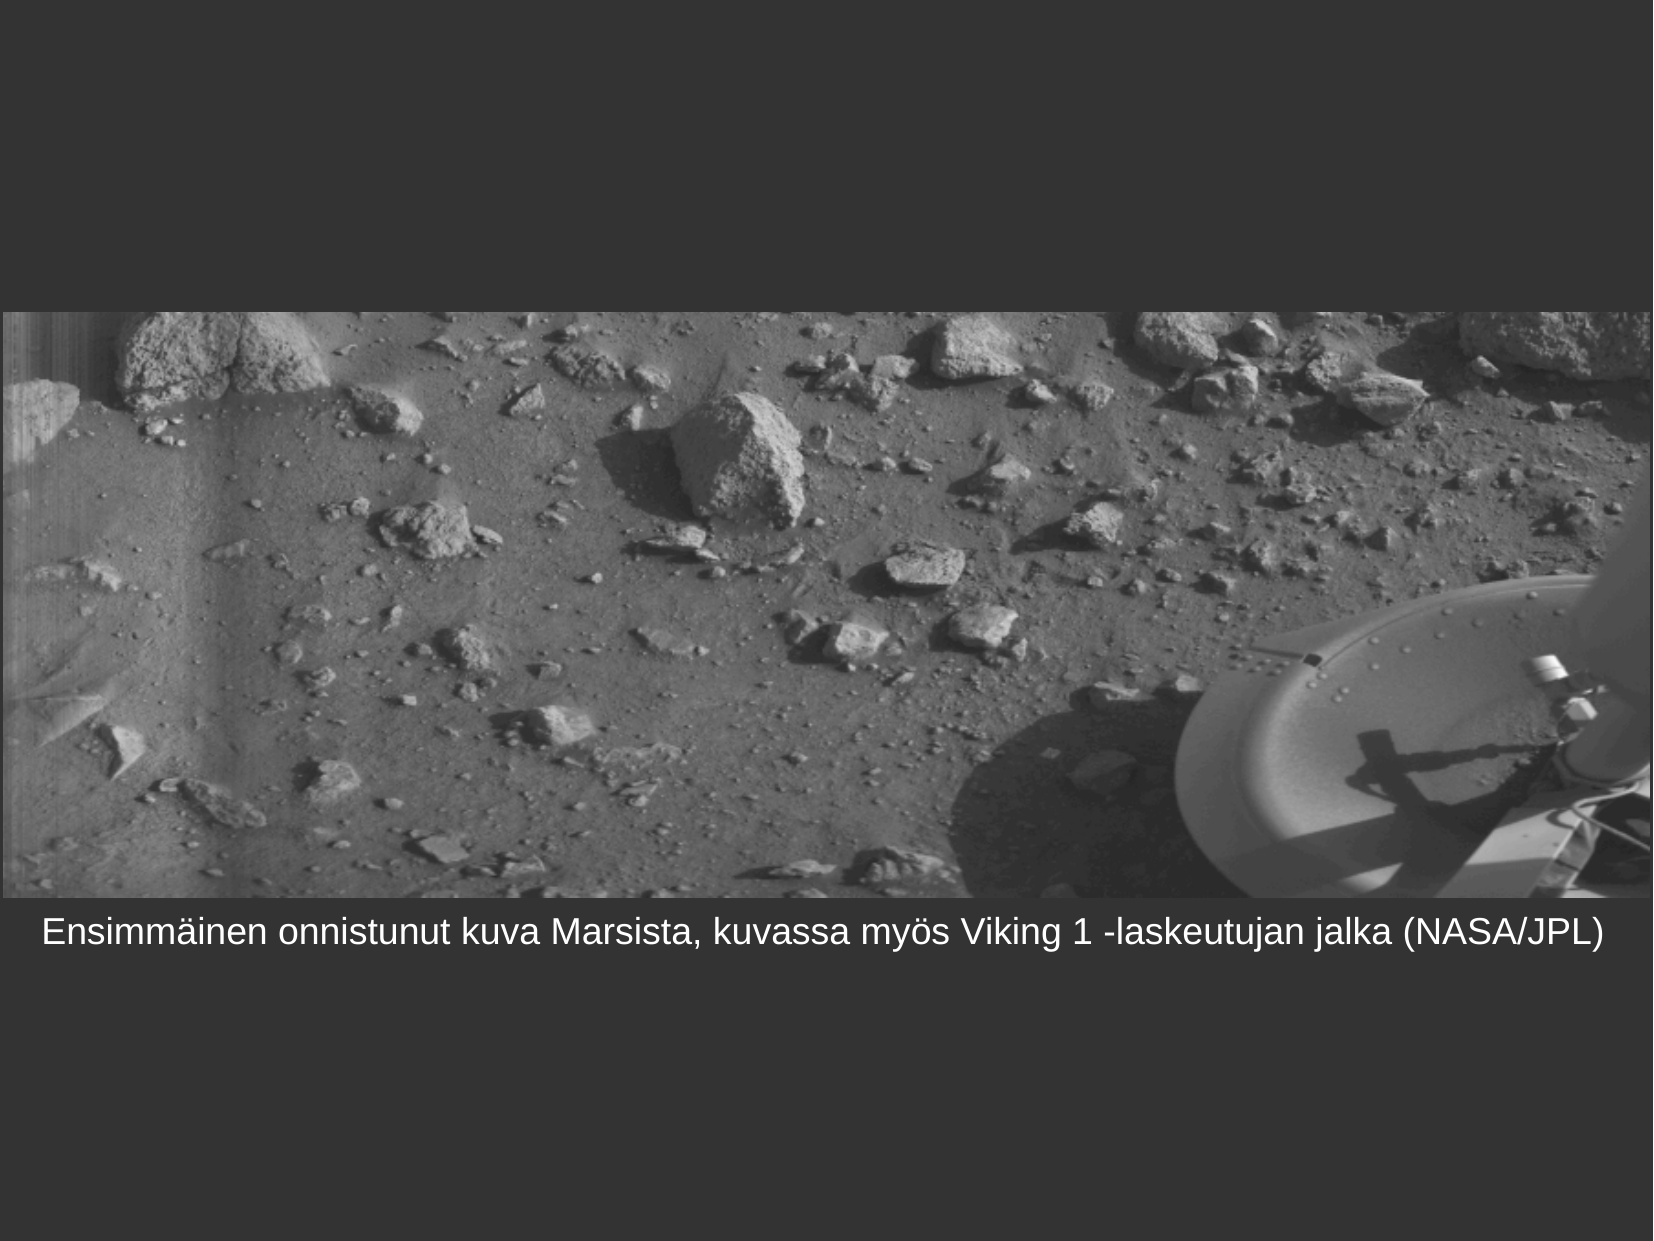

#
Ensimmäinen onnistunut kuva Marsista, kuvassa myös Viking 1 -laskeutujan jalka (NASA/JPL)